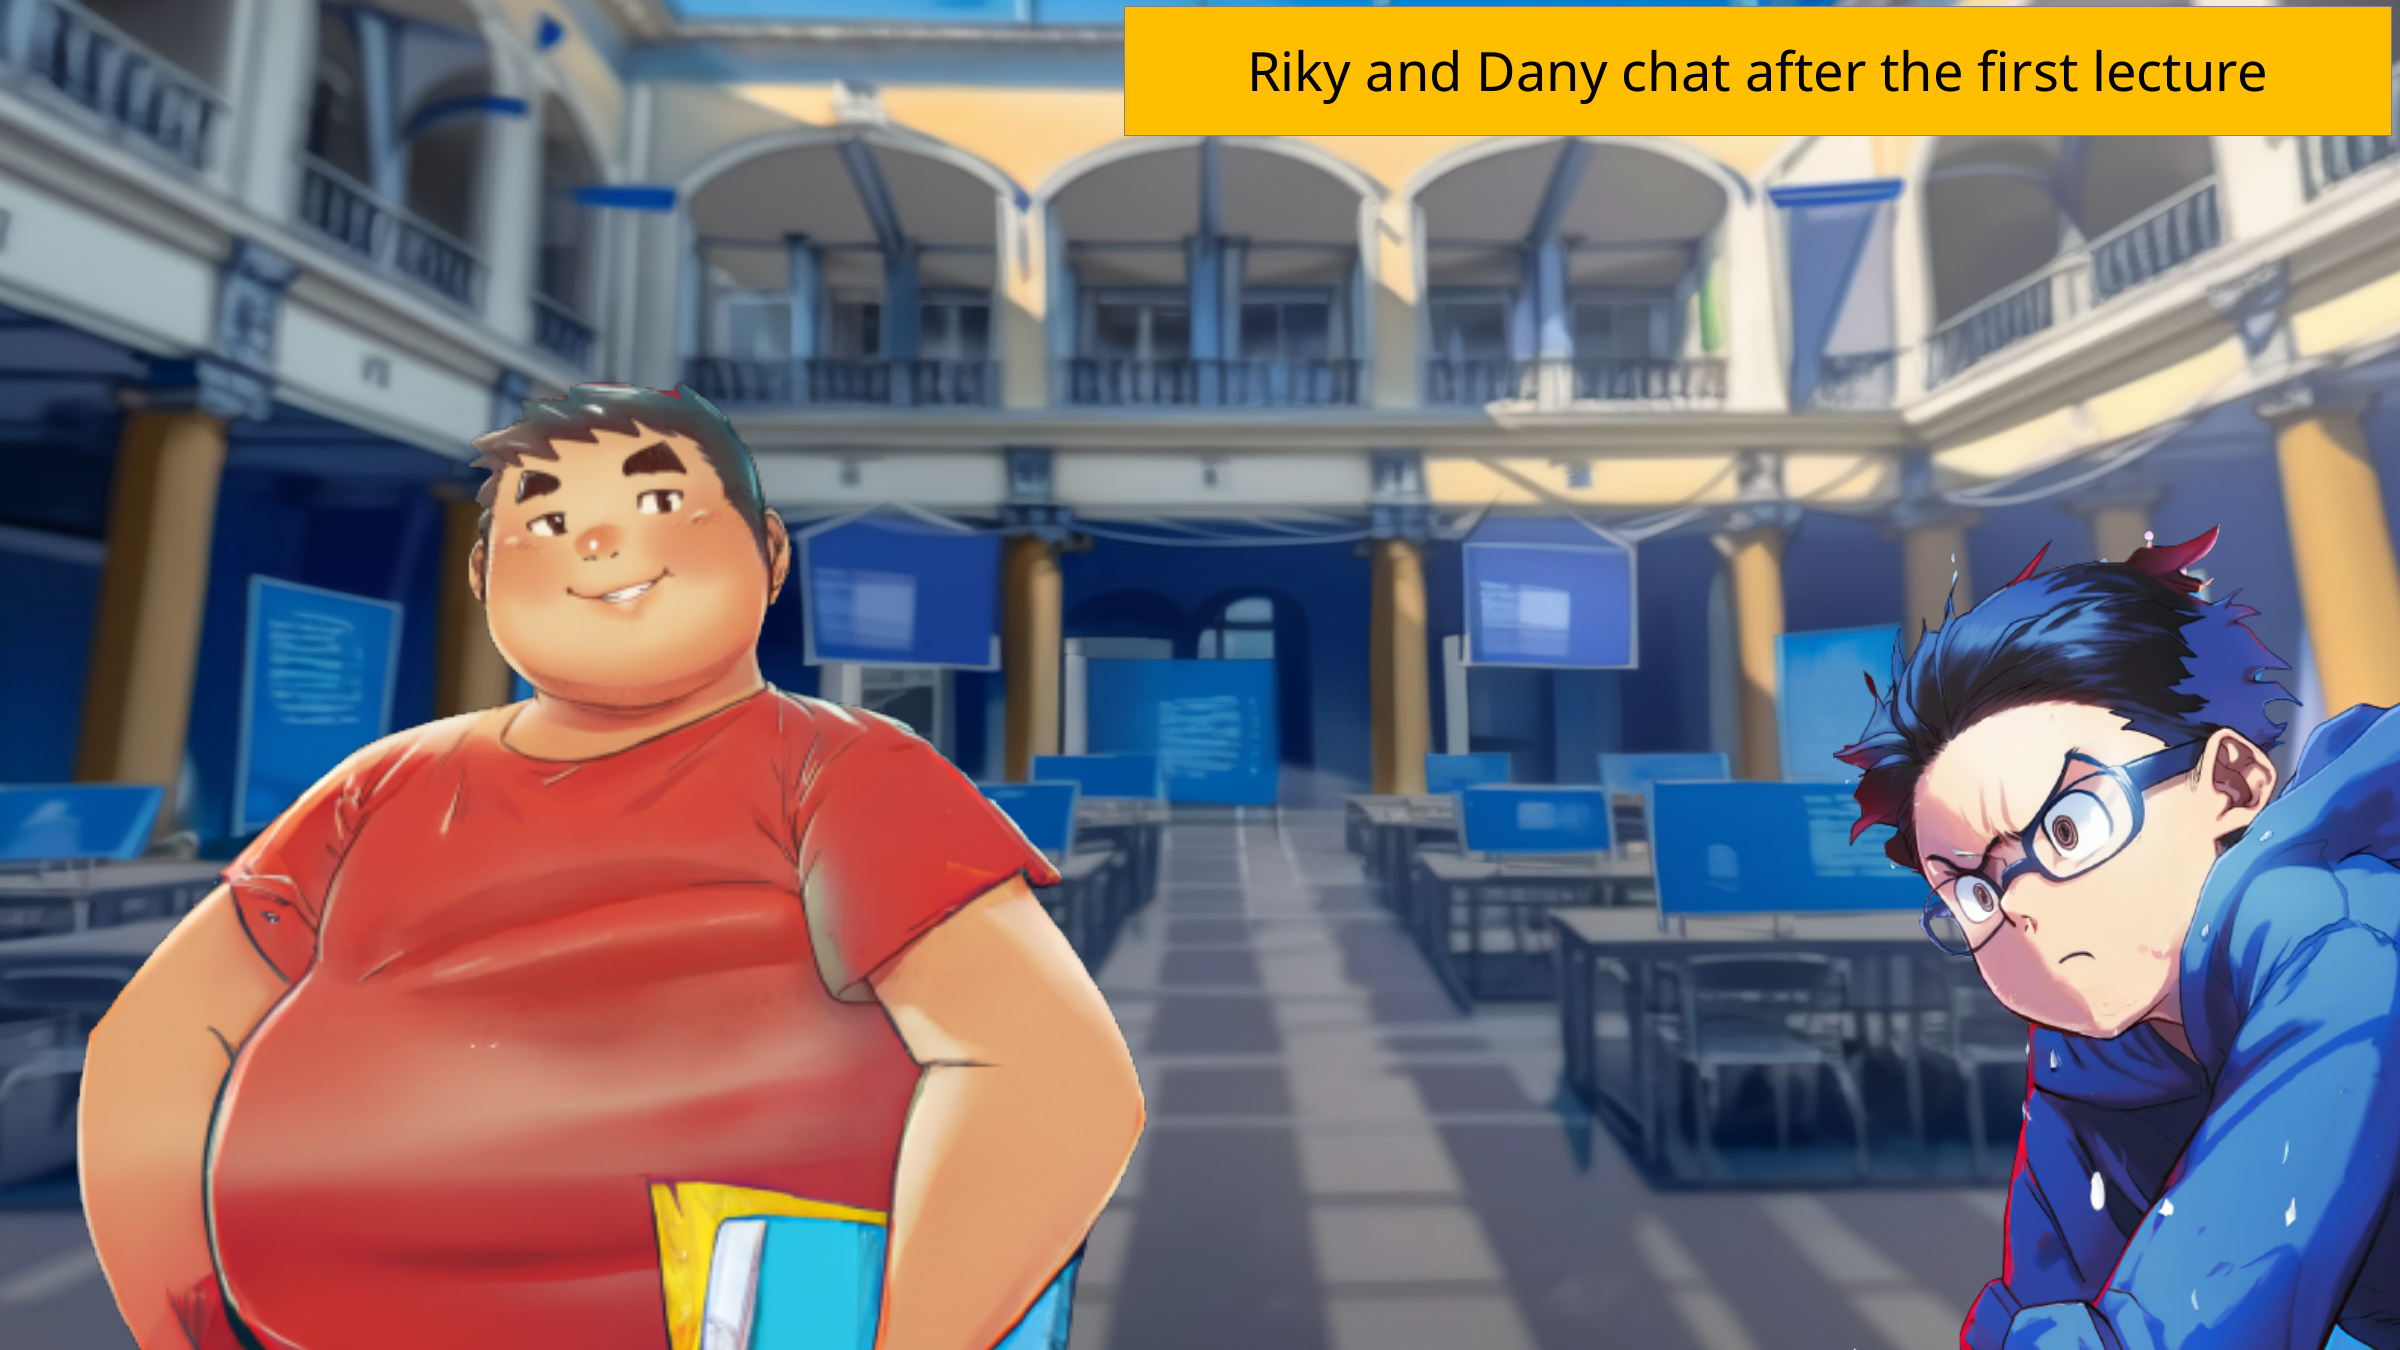

Riky and Dany chat after the first lecture